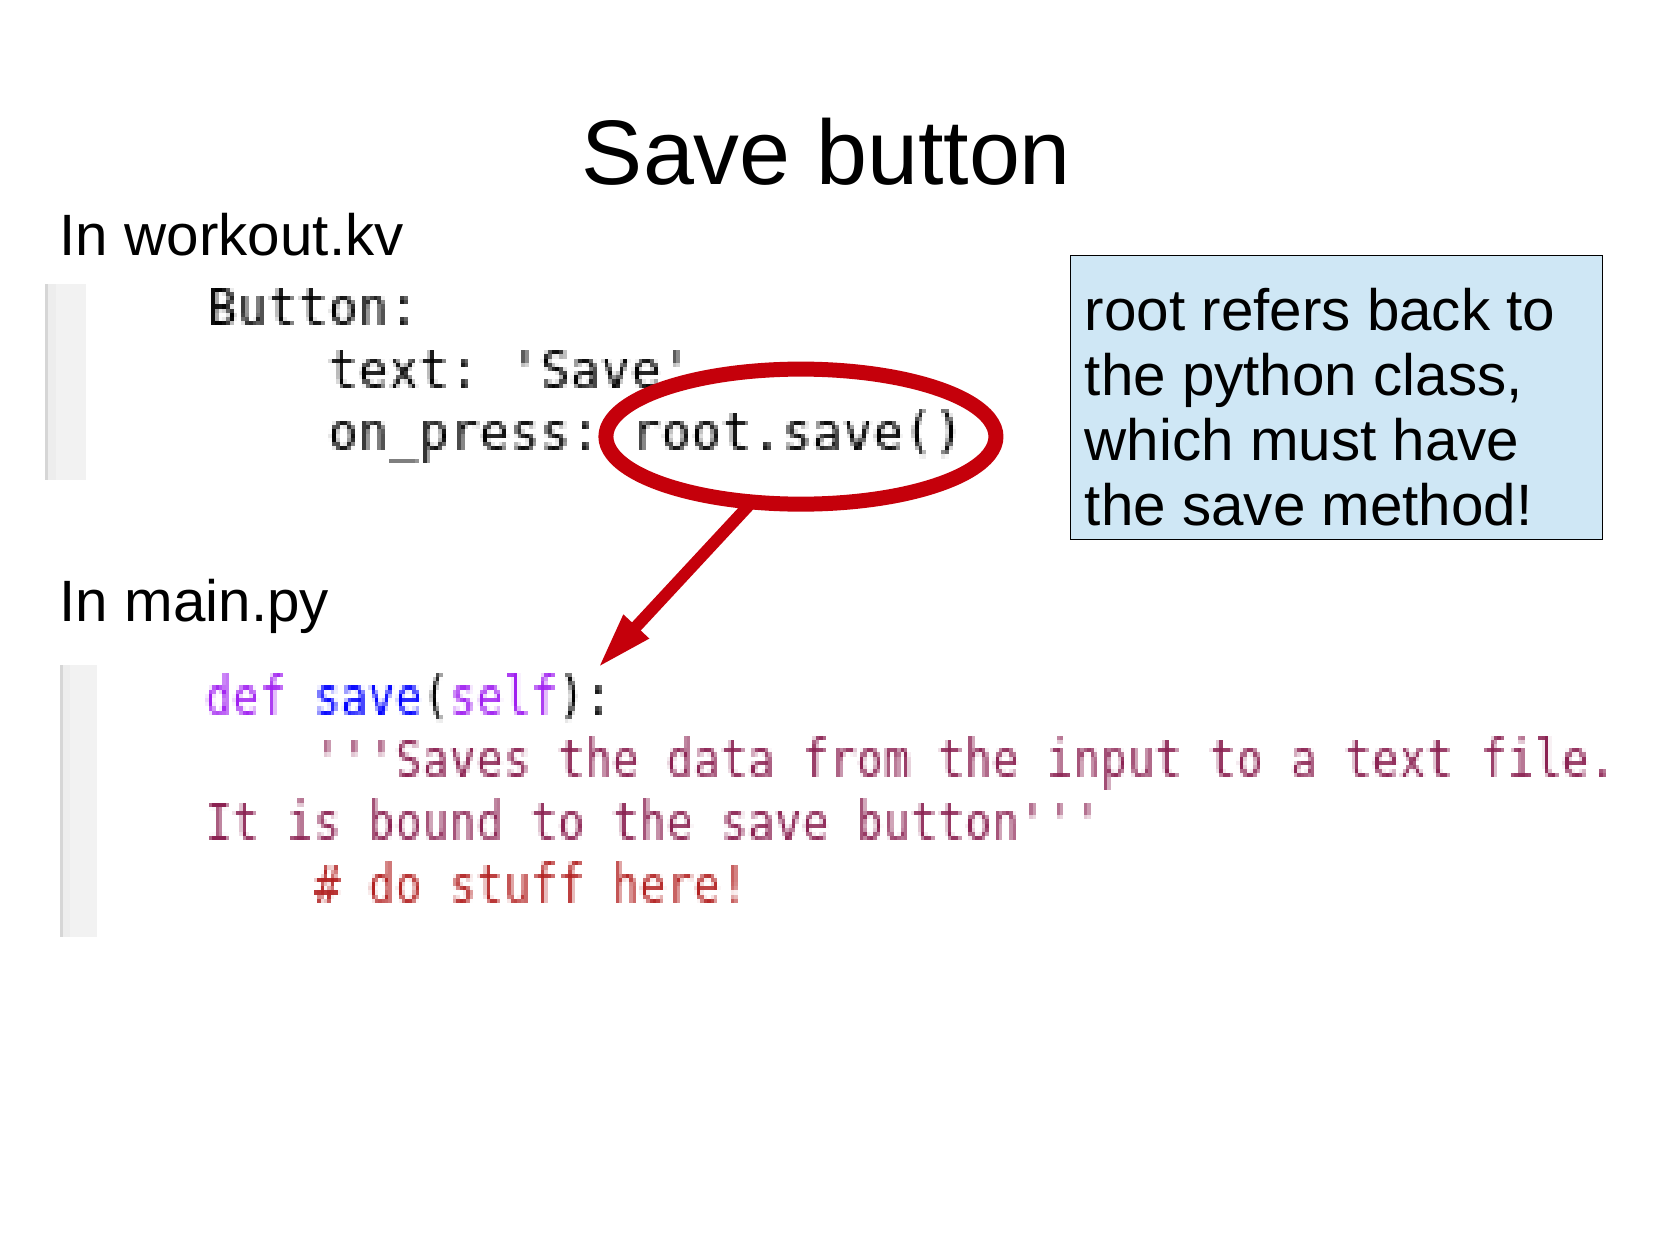

# Save button
In workout.kv
root refers back to the python class, which must have the save method!
In main.py